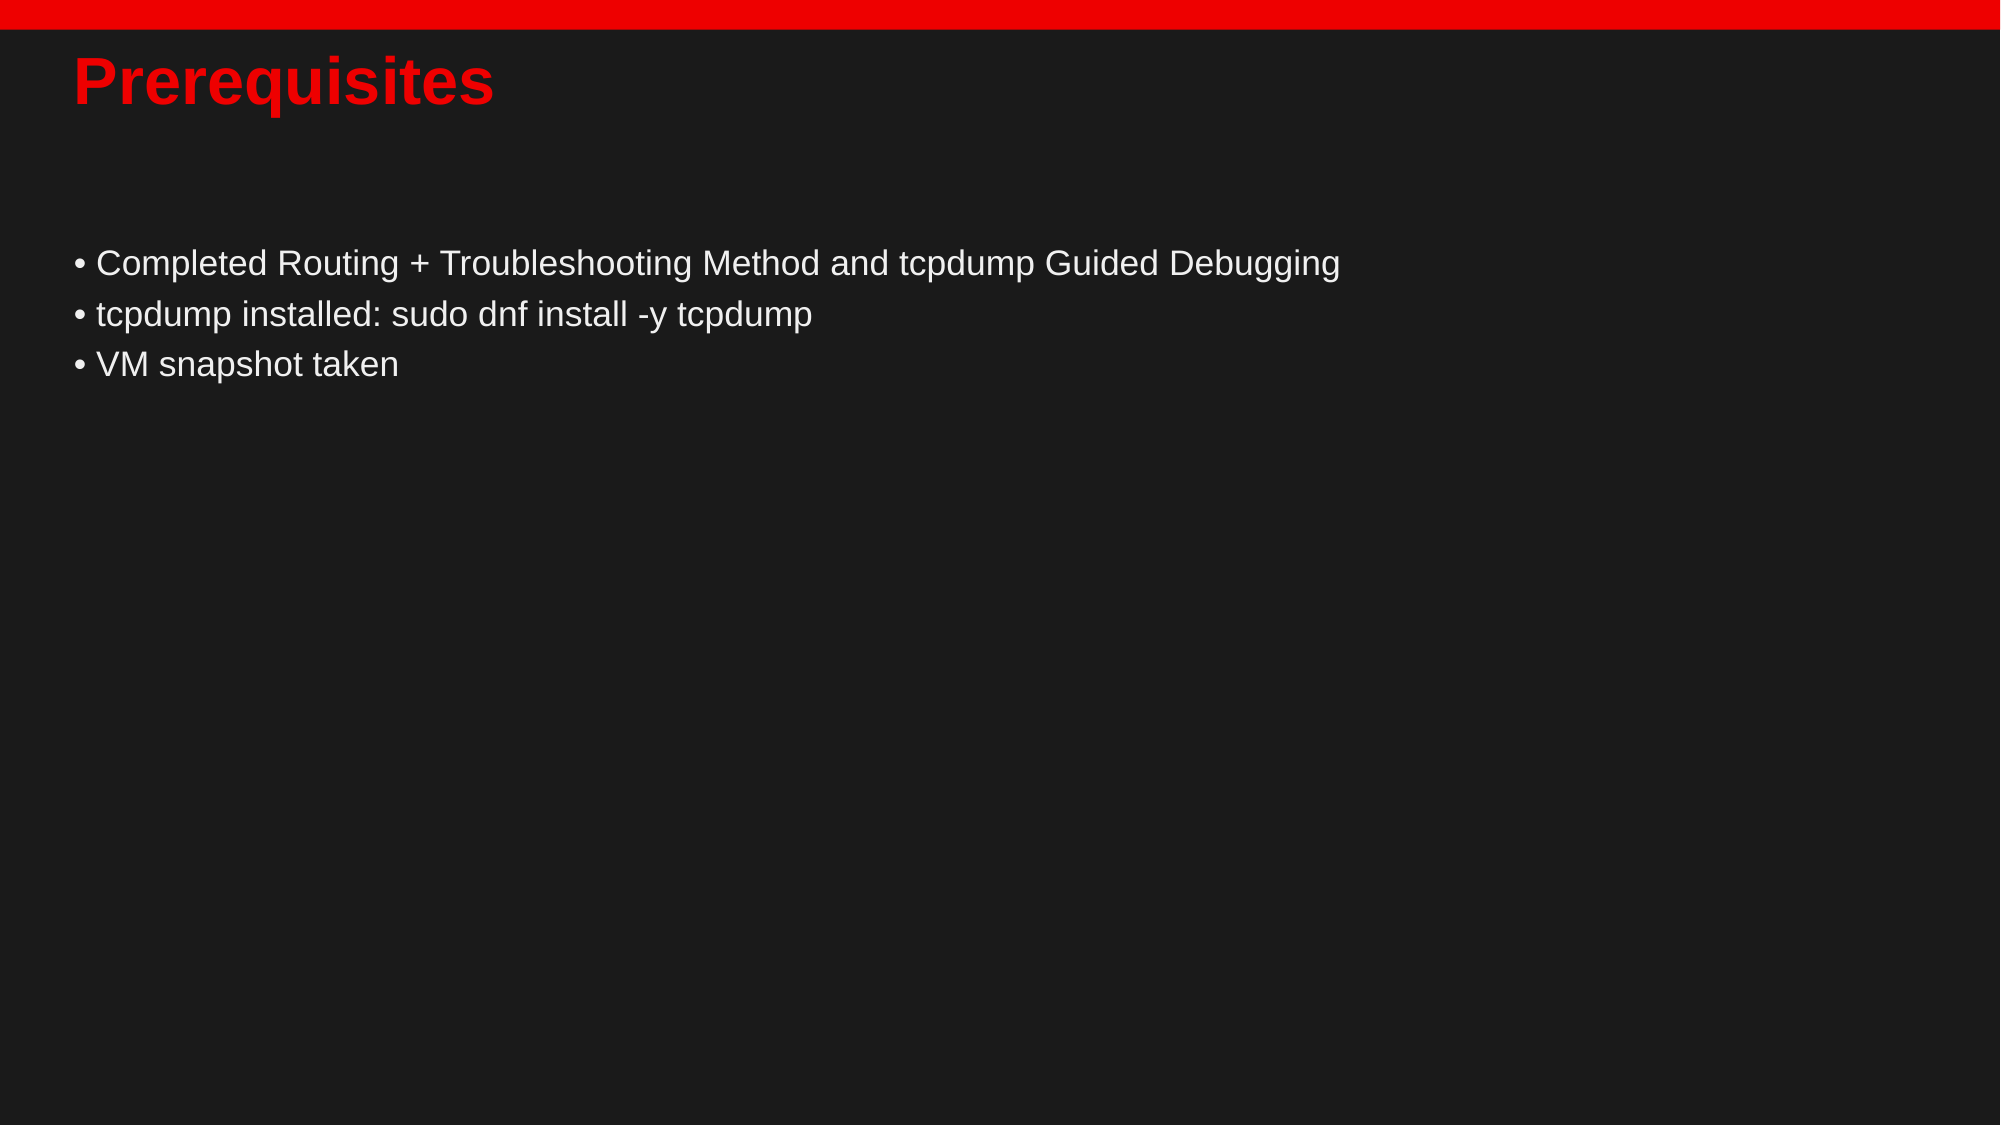

Prerequisites
• Completed Routing + Troubleshooting Method and tcpdump Guided Debugging
• tcpdump installed: sudo dnf install -y tcpdump
• VM snapshot taken